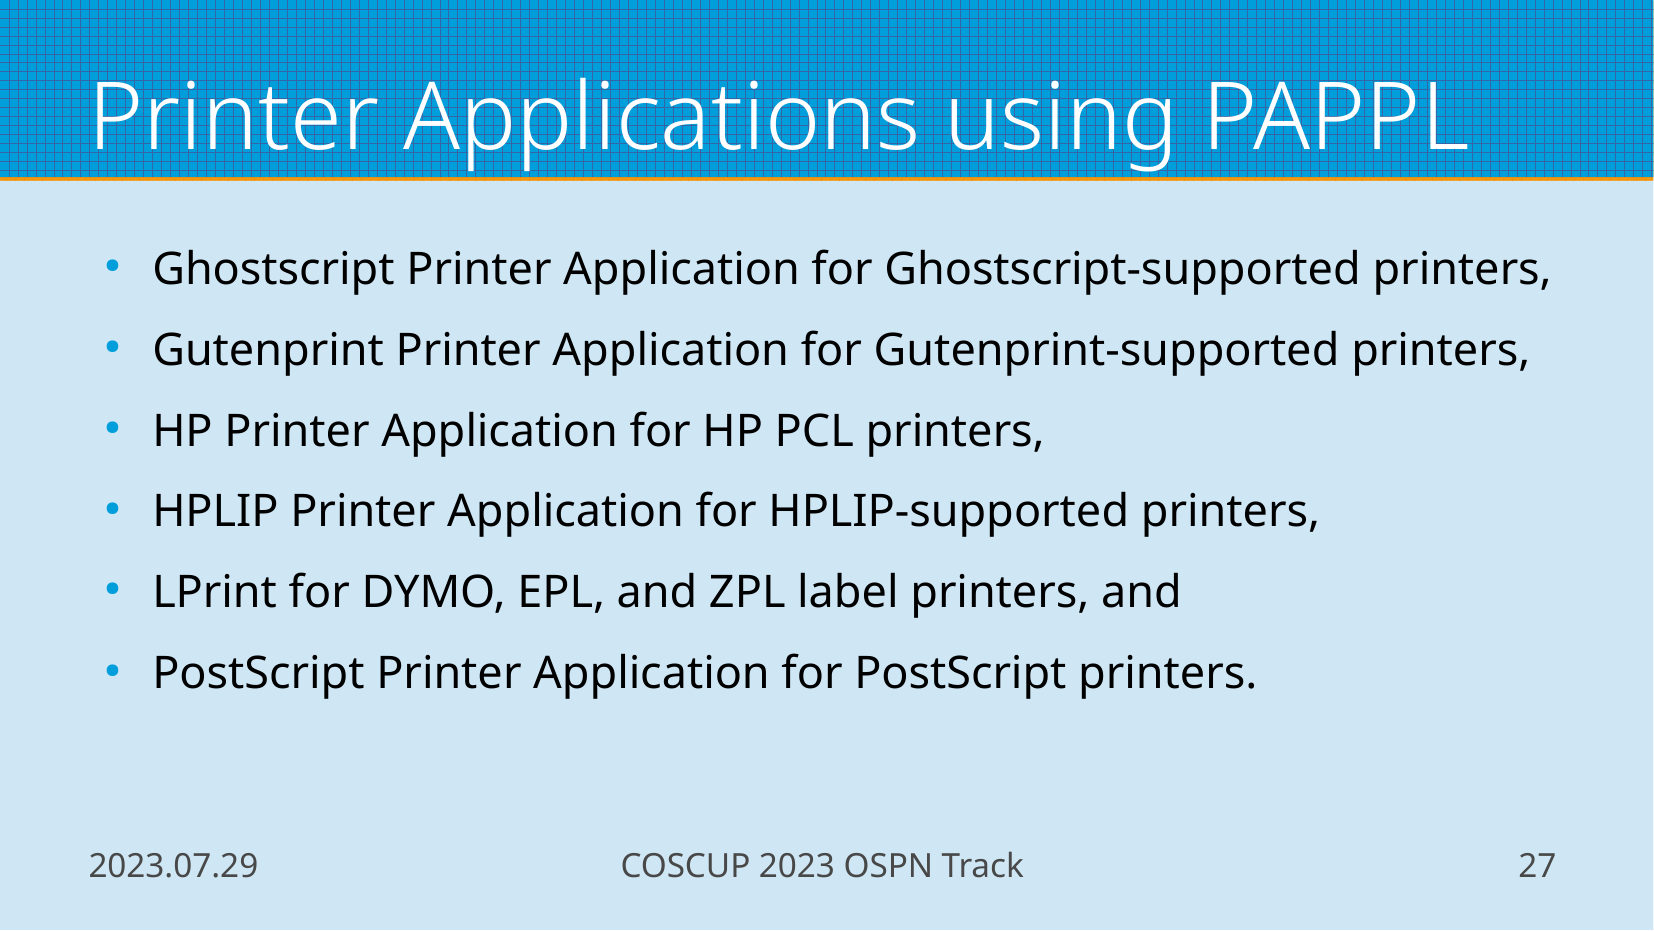

# Printer Applications using PAPPL
Ghostscript Printer Application for Ghostscript-supported printers,
Gutenprint Printer Application for Gutenprint-supported printers,
HP Printer Application for HP PCL printers,
HPLIP Printer Application for HPLIP-supported printers,
LPrint for DYMO, EPL, and ZPL label printers, and
PostScript Printer Application for PostScript printers.
2023.07.29
COSCUP 2023 OSPN Track
27